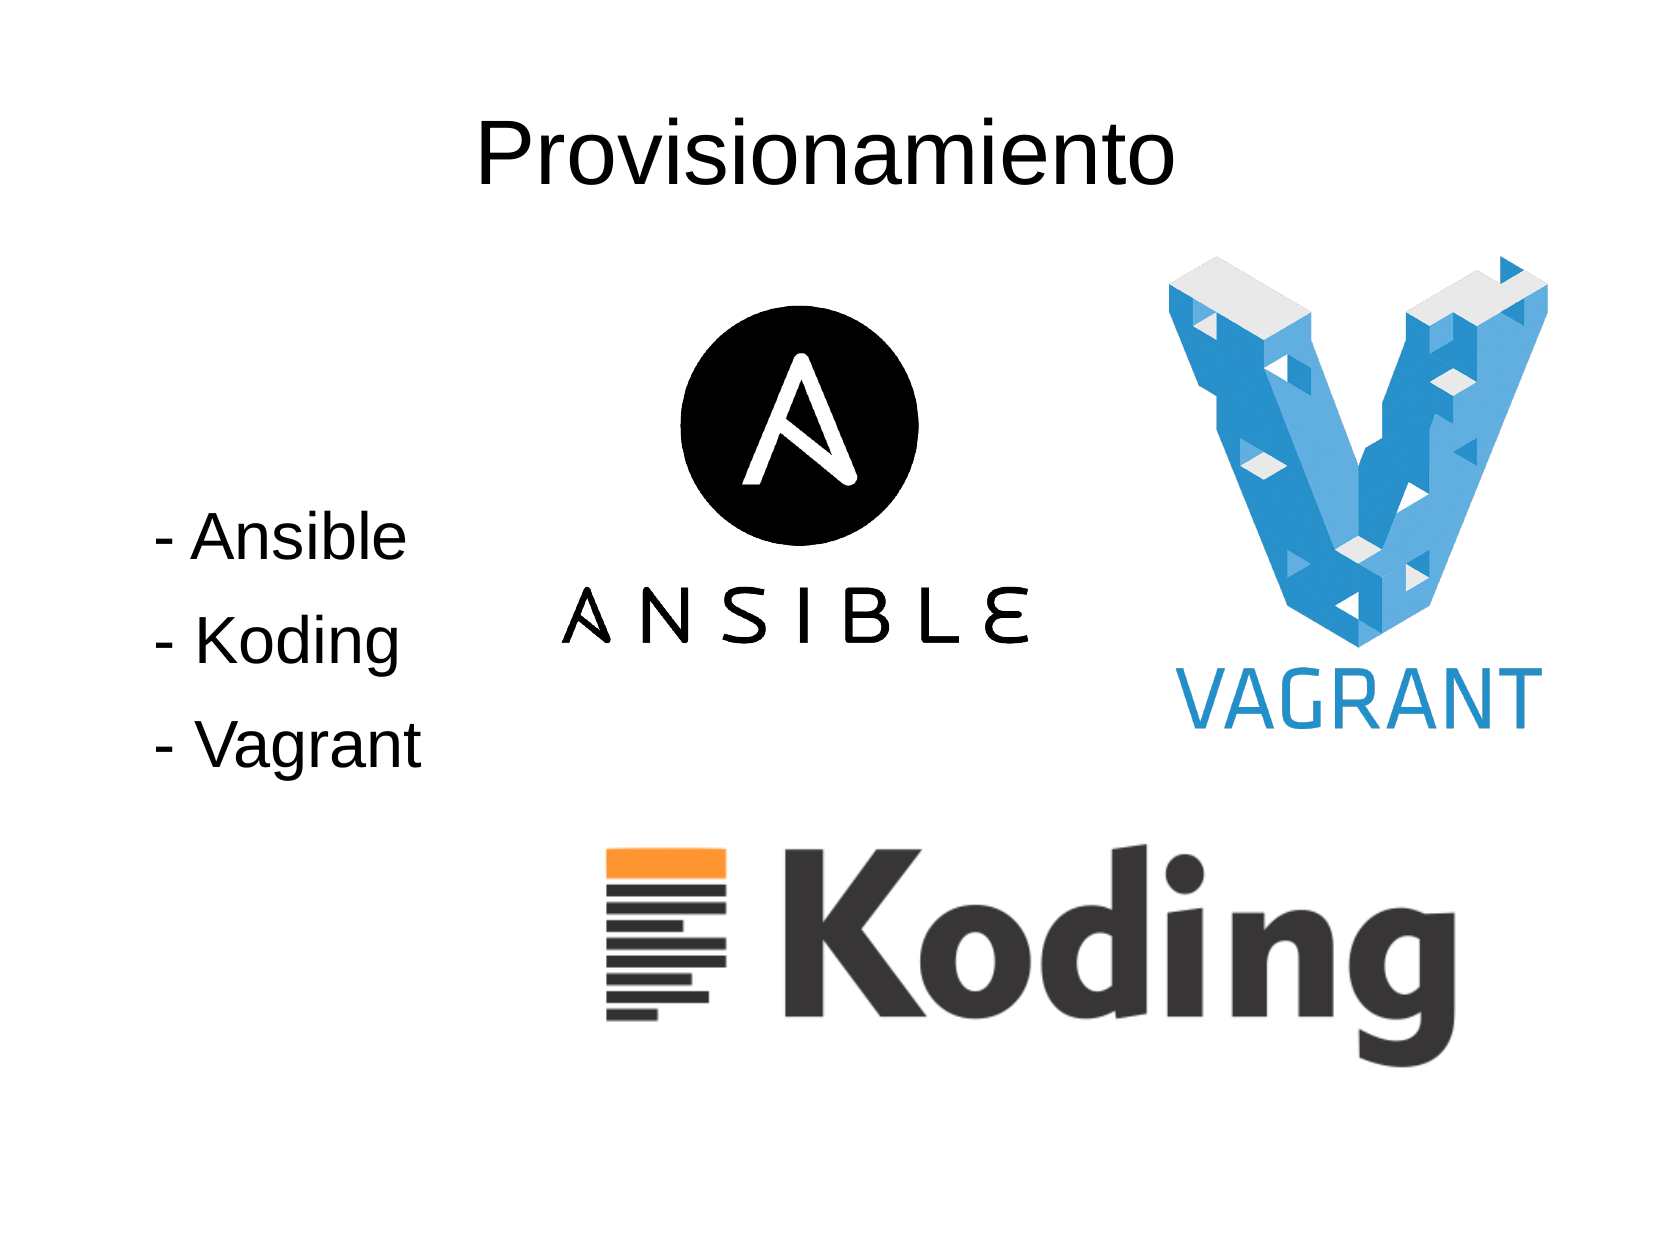

# Provisionamiento
- Ansible
- Koding
- Vagrant